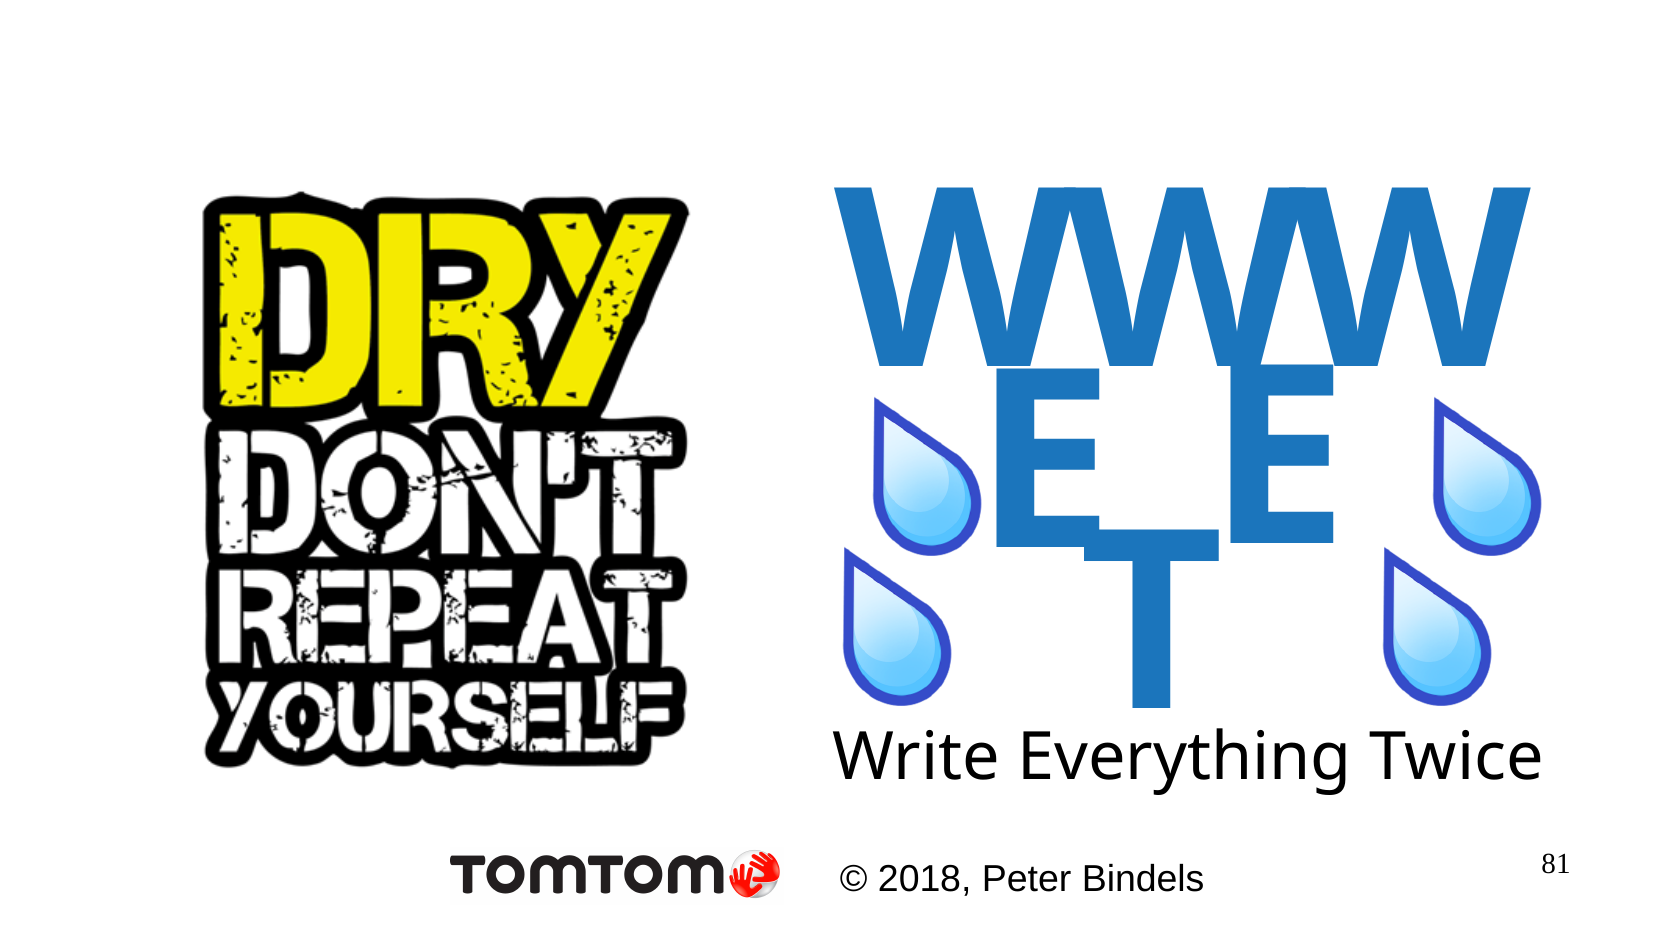

W
W
W
E
E
T
Write Everything Twice
81